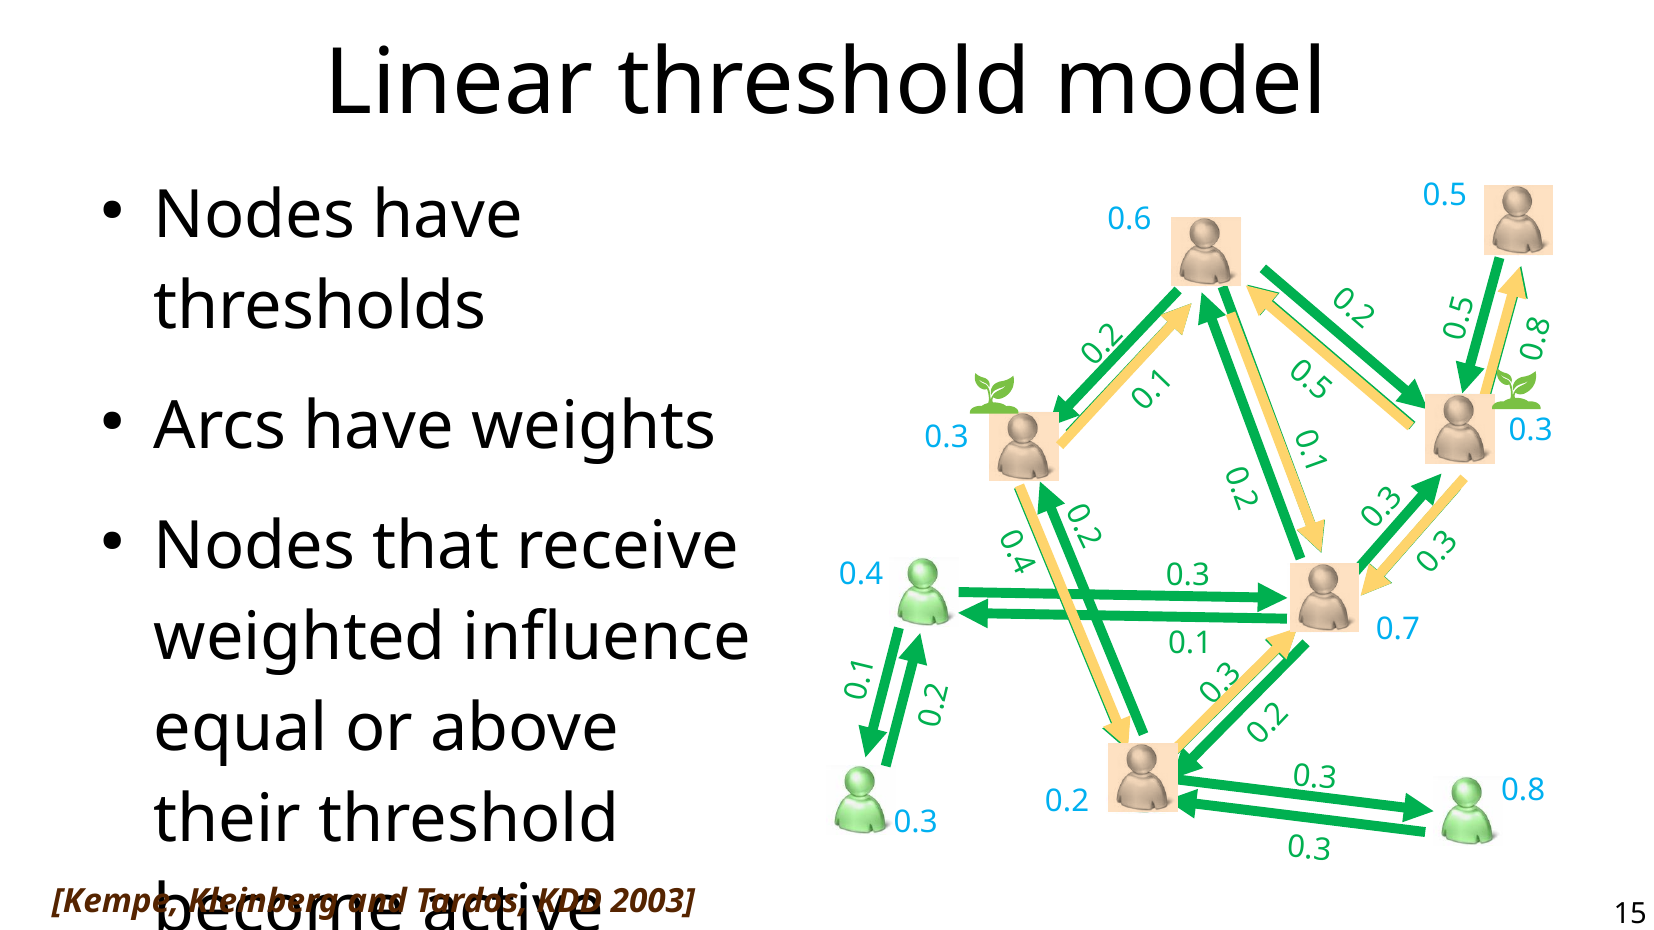

# Linear threshold model
Nodes have thresholds
Arcs have weights
Nodes that receive weighted influence equal or above their threshold become active
0.5
0.6
0.2
0.5
0.8
0.2
0.5
0.1
0.3
0.3
0.1
0.3
0.2
0.2
0.3
0.4
0.4
0.3
0.7
0.1
0.1
0.3
0.2
0.2
0.3
0.8
0.2
0.3
0.3
[Kempe, Kleinberg and Tardos, KDD 2003]
15